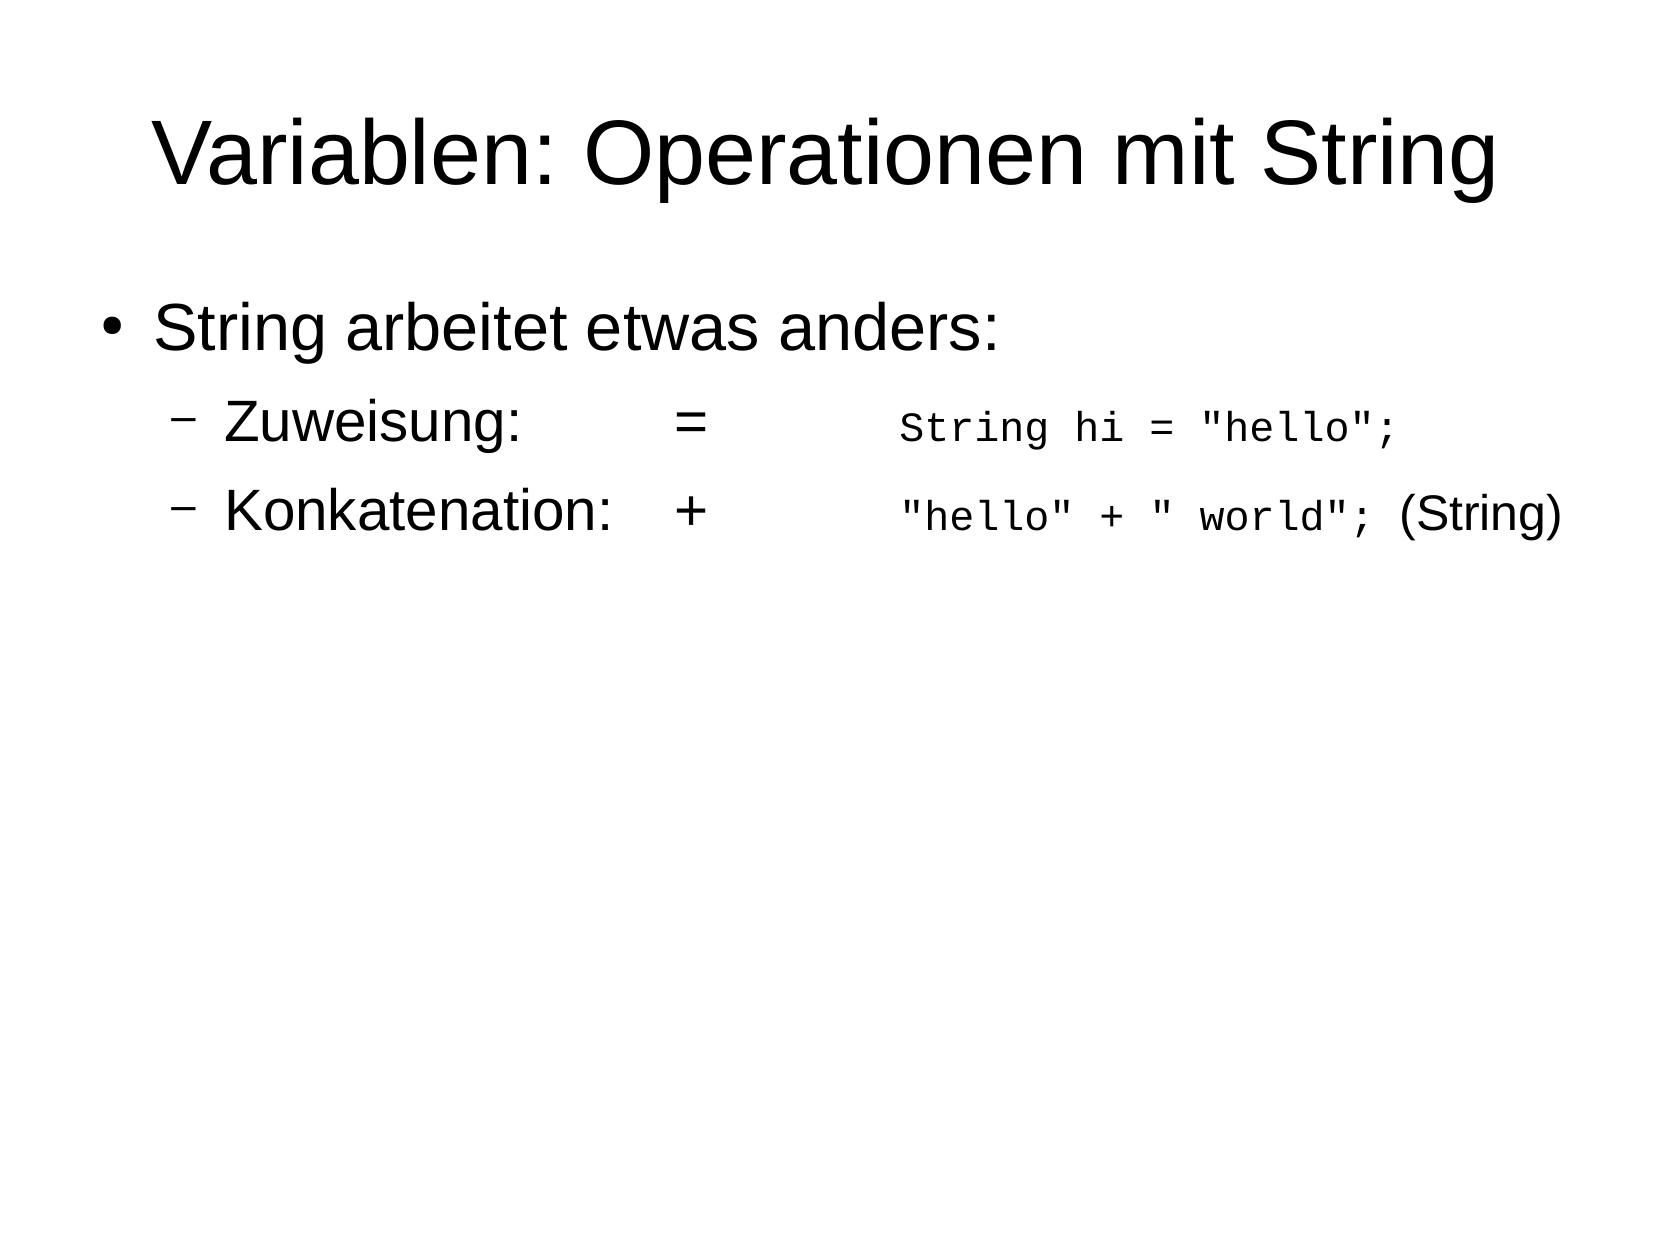

# Variablen: Operationen mit String
String arbeitet etwas anders:
Zuweisung:			=			String hi = "hello";
Konkatenation: 	+			"hello" + " world"; (String)